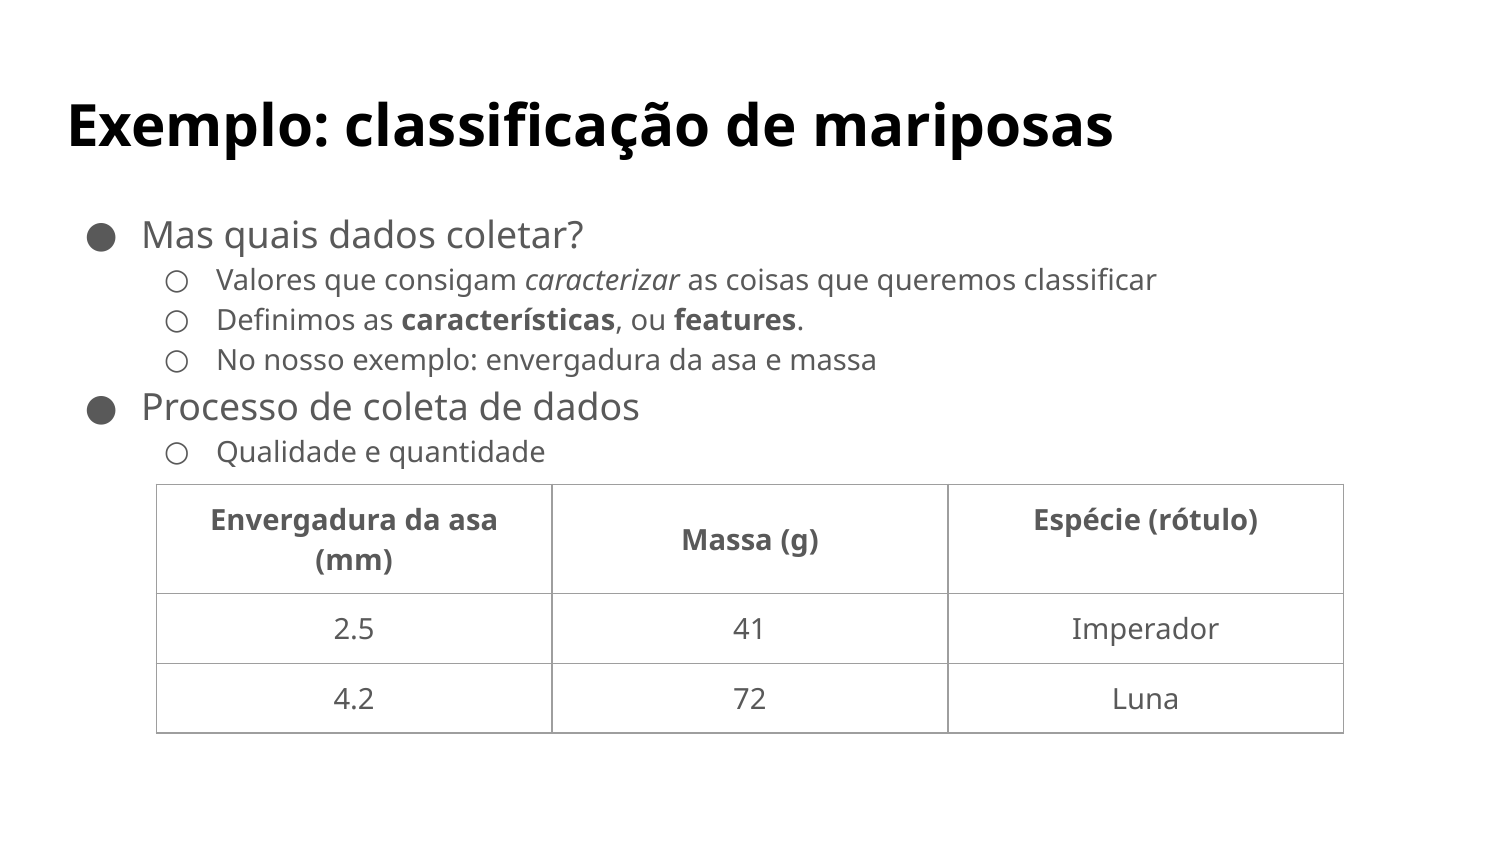

# Exemplo: classificação de mariposas
Mas quais dados coletar?
Valores que consigam caracterizar as coisas que queremos classificar
Definimos as características, ou features.
No nosso exemplo: envergadura da asa e massa
Processo de coleta de dados
Qualidade e quantidade
| Envergadura da asa (mm) | Massa (g) | Espécie (rótulo) |
| --- | --- | --- |
| 2.5 | 41 | Imperador |
| 4.2 | 72 | Luna |